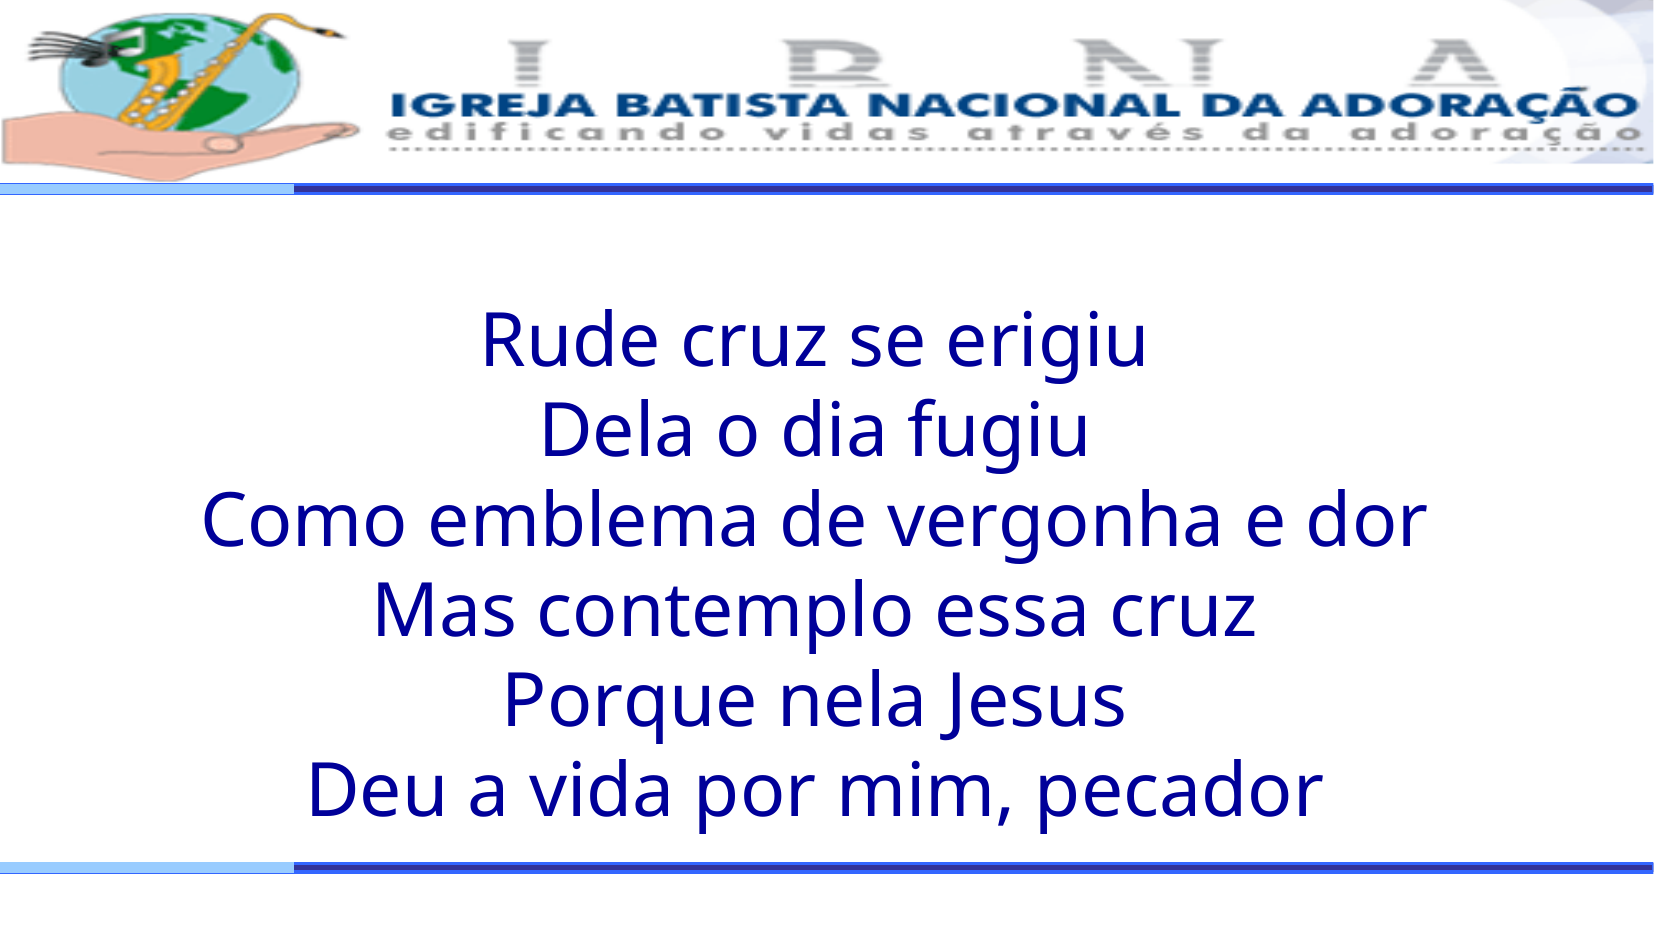

Rude cruz se erigiu
Dela o dia fugiu
Como emblema de vergonha e dor
Mas contemplo essa cruz
Porque nela Jesus
Deu a vida por mim, pecador